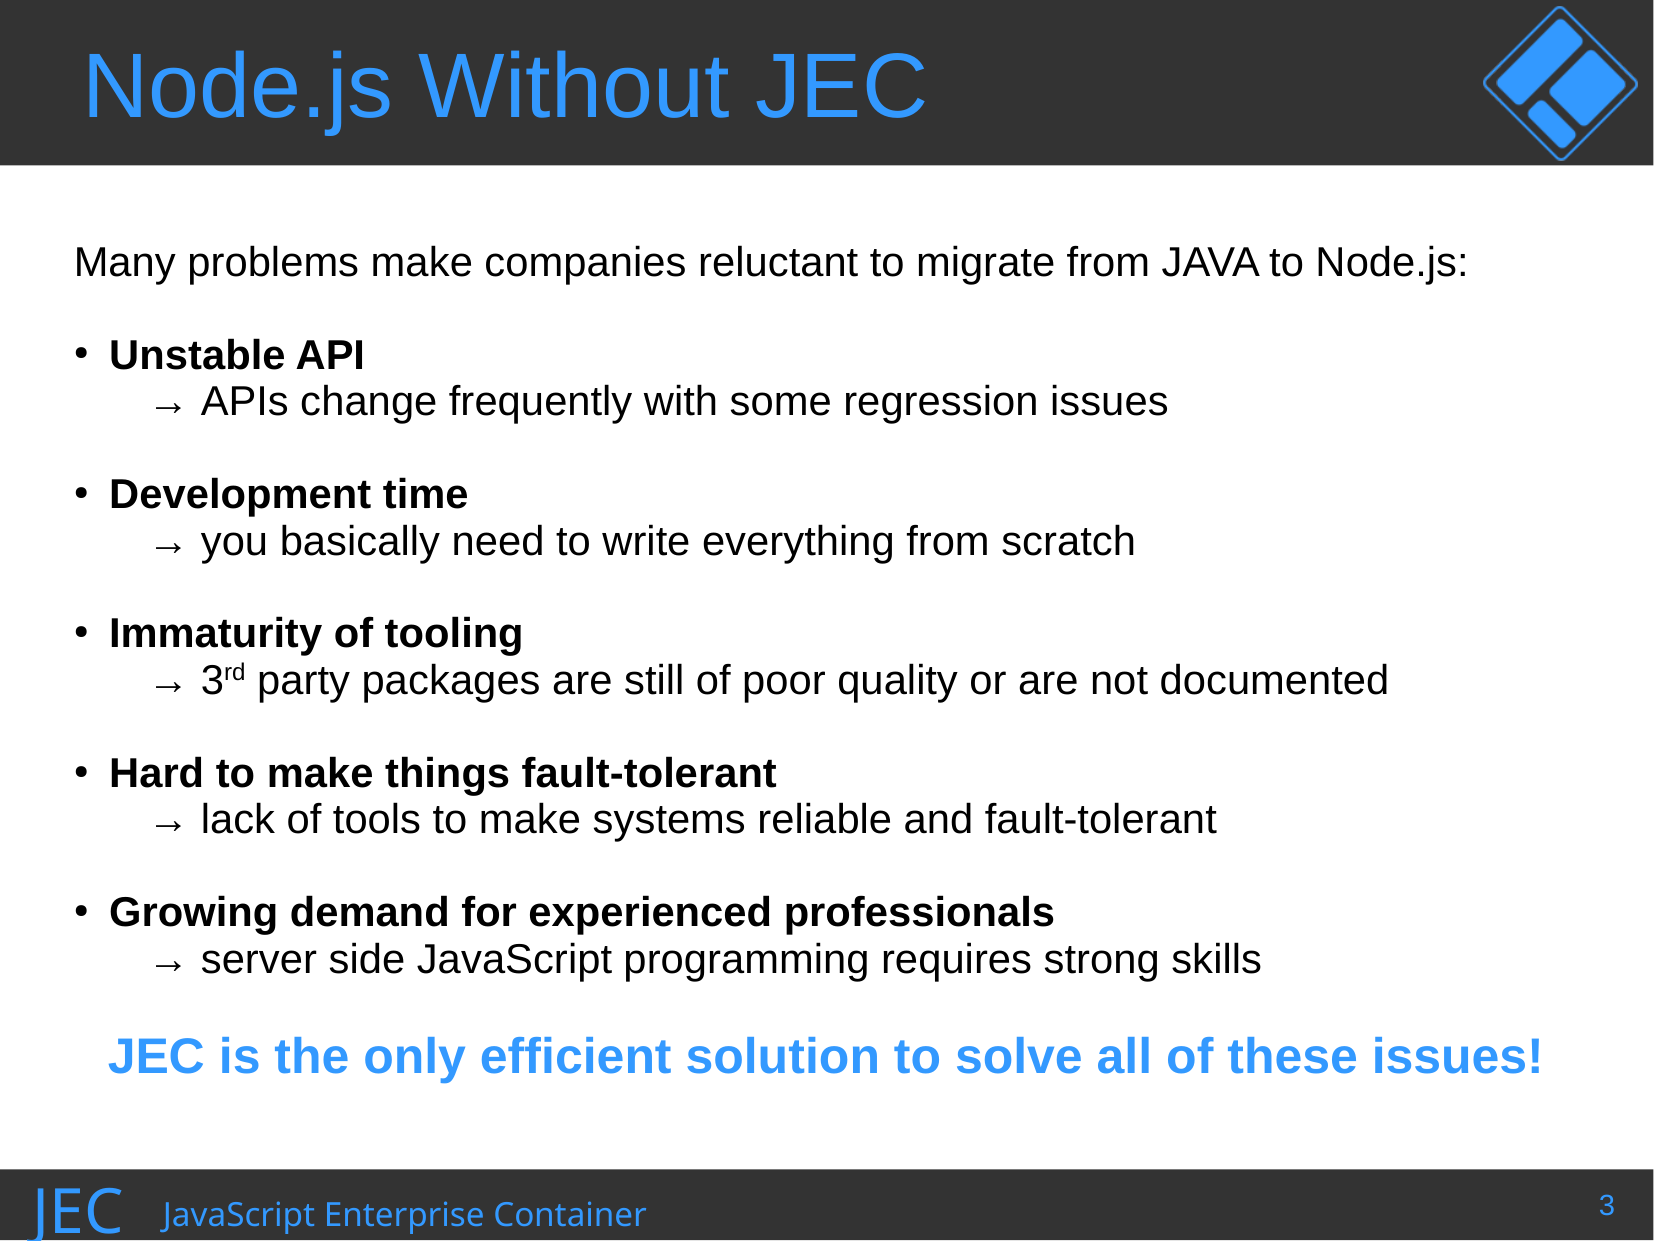

# Node.js Without JEC
Many problems make companies reluctant to migrate from JAVA to Node.js:
Unstable API
	→ APIs change frequently with some regression issues
Development time
	→ you basically need to write everything from scratch
Immaturity of tooling
	→ 3rd party packages are still of poor quality or are not documented
Hard to make things fault-tolerant
	→ lack of tools to make systems reliable and fault-tolerant
Growing demand for experienced professionals
	→ server side JavaScript programming requires strong skills
JEC is the only efficient solution to solve all of these issues!
JEC
3
JavaScript Enterprise Container